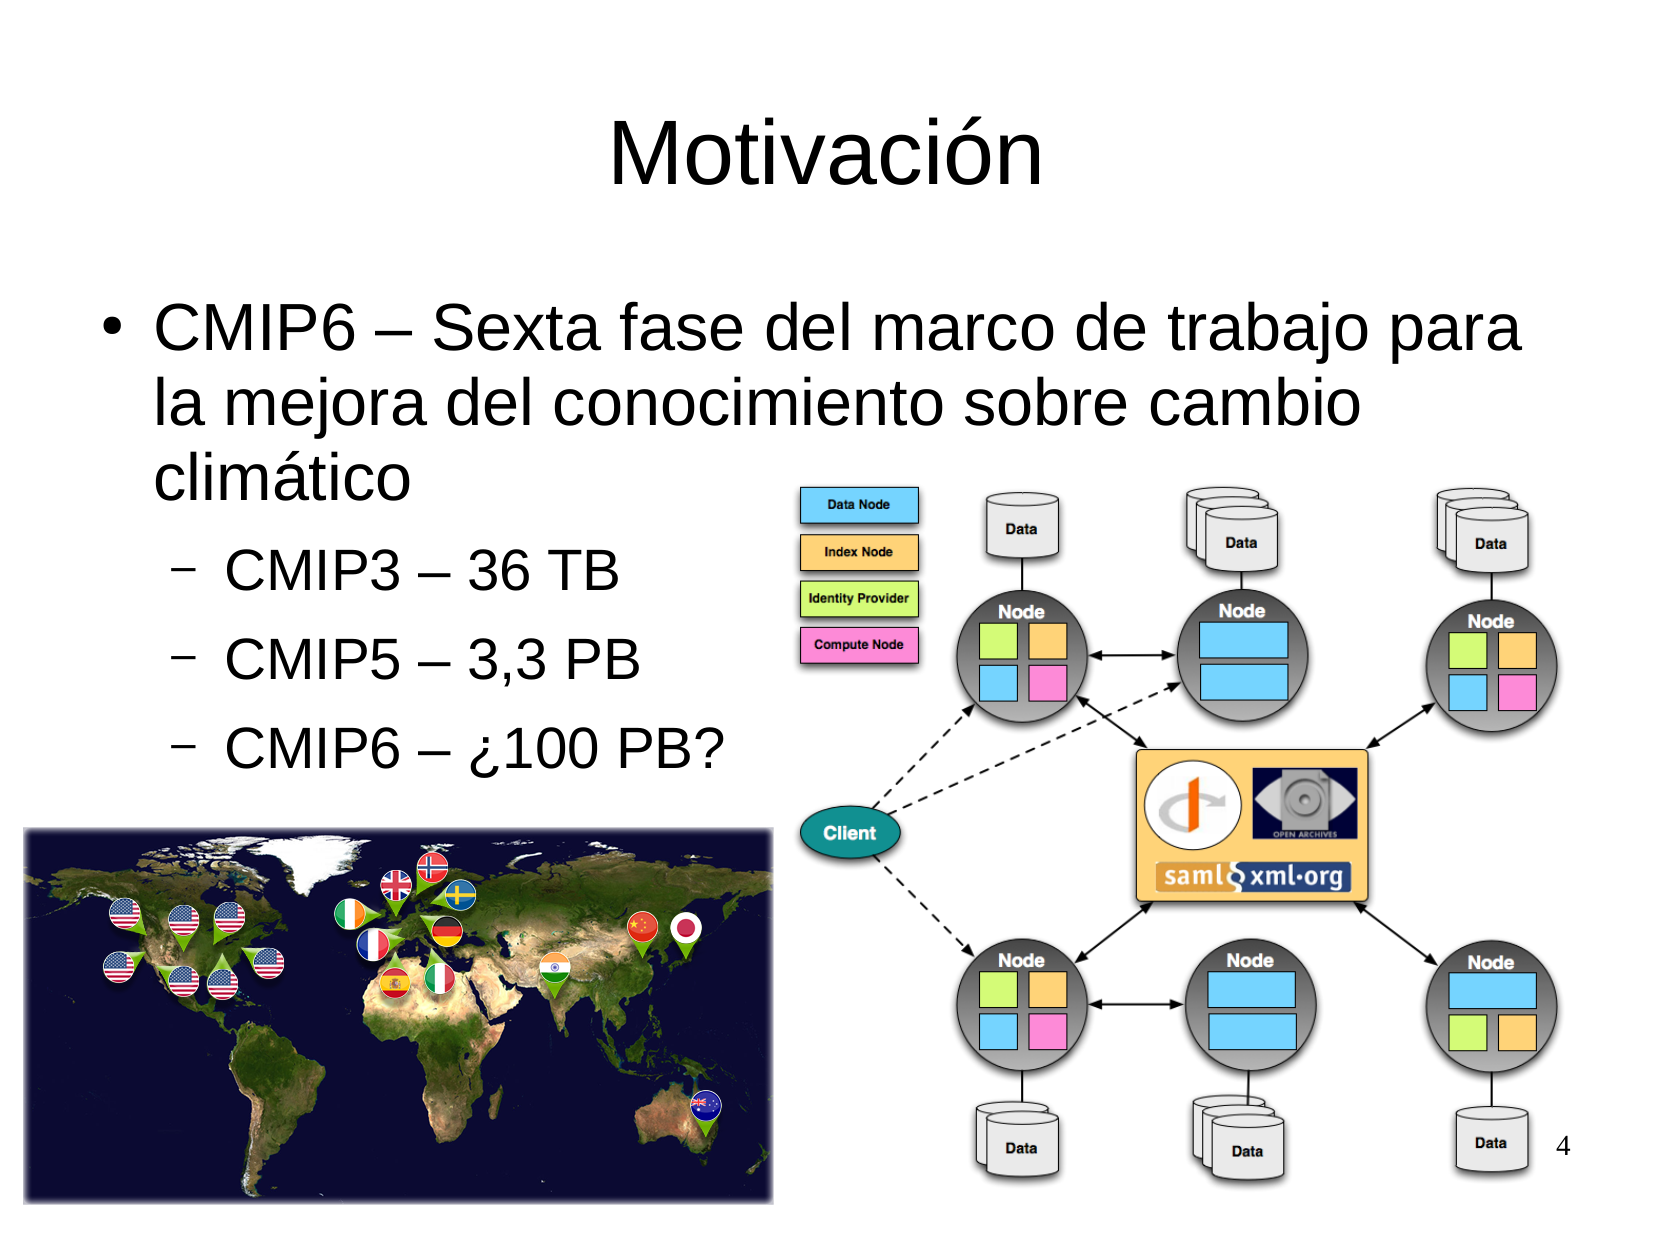

# Motivación
CMIP6 – Sexta fase del marco de trabajo para la mejora del conocimiento sobre cambio climático
CMIP3 – 36 TB
CMIP5 – 3,3 PB
CMIP6 – ¿100 PB?
4